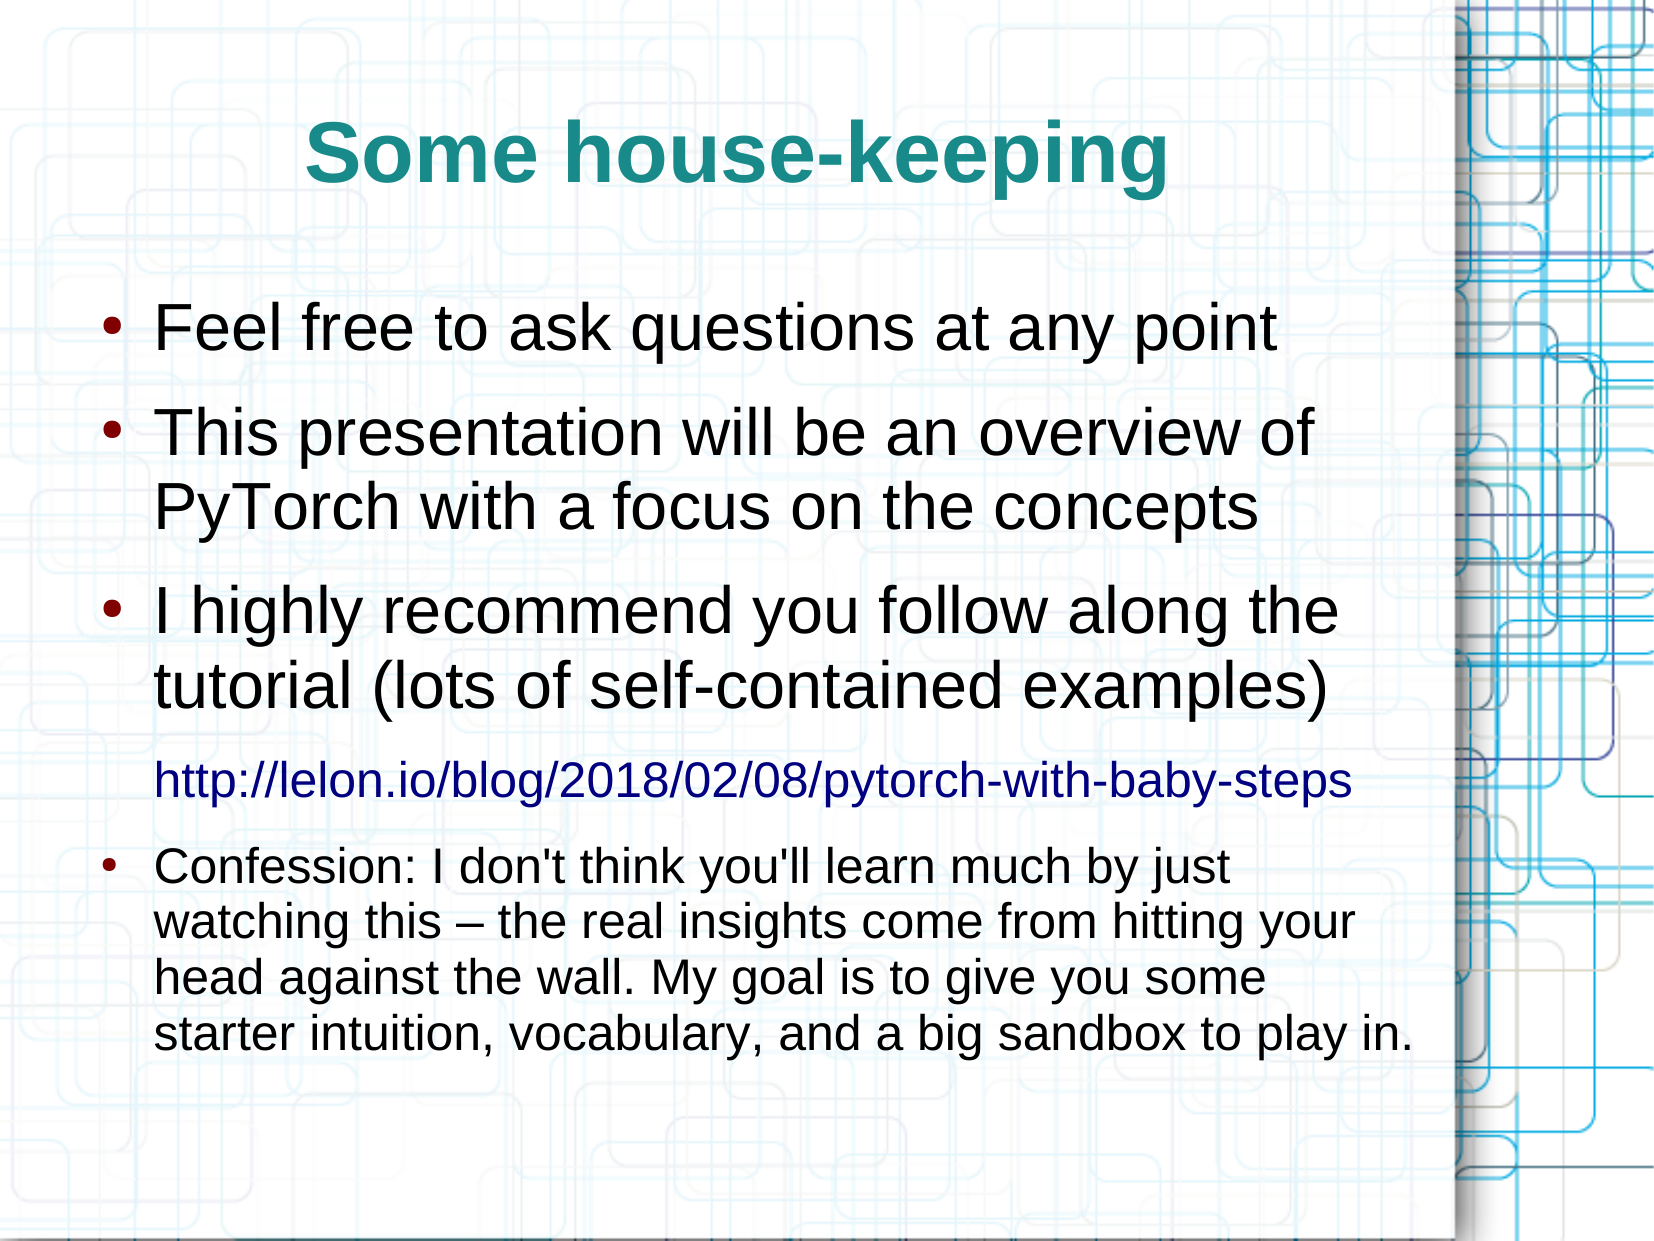

# Some house-keeping
Feel free to ask questions at any point
This presentation will be an overview of PyTorch with a focus on the concepts
I highly recommend you follow along the tutorial (lots of self-contained examples)
http://lelon.io/blog/2018/02/08/pytorch-with-baby-steps
Confession: I don't think you'll learn much by just watching this – the real insights come from hitting your head against the wall. My goal is to give you some starter intuition, vocabulary, and a big sandbox to play in.